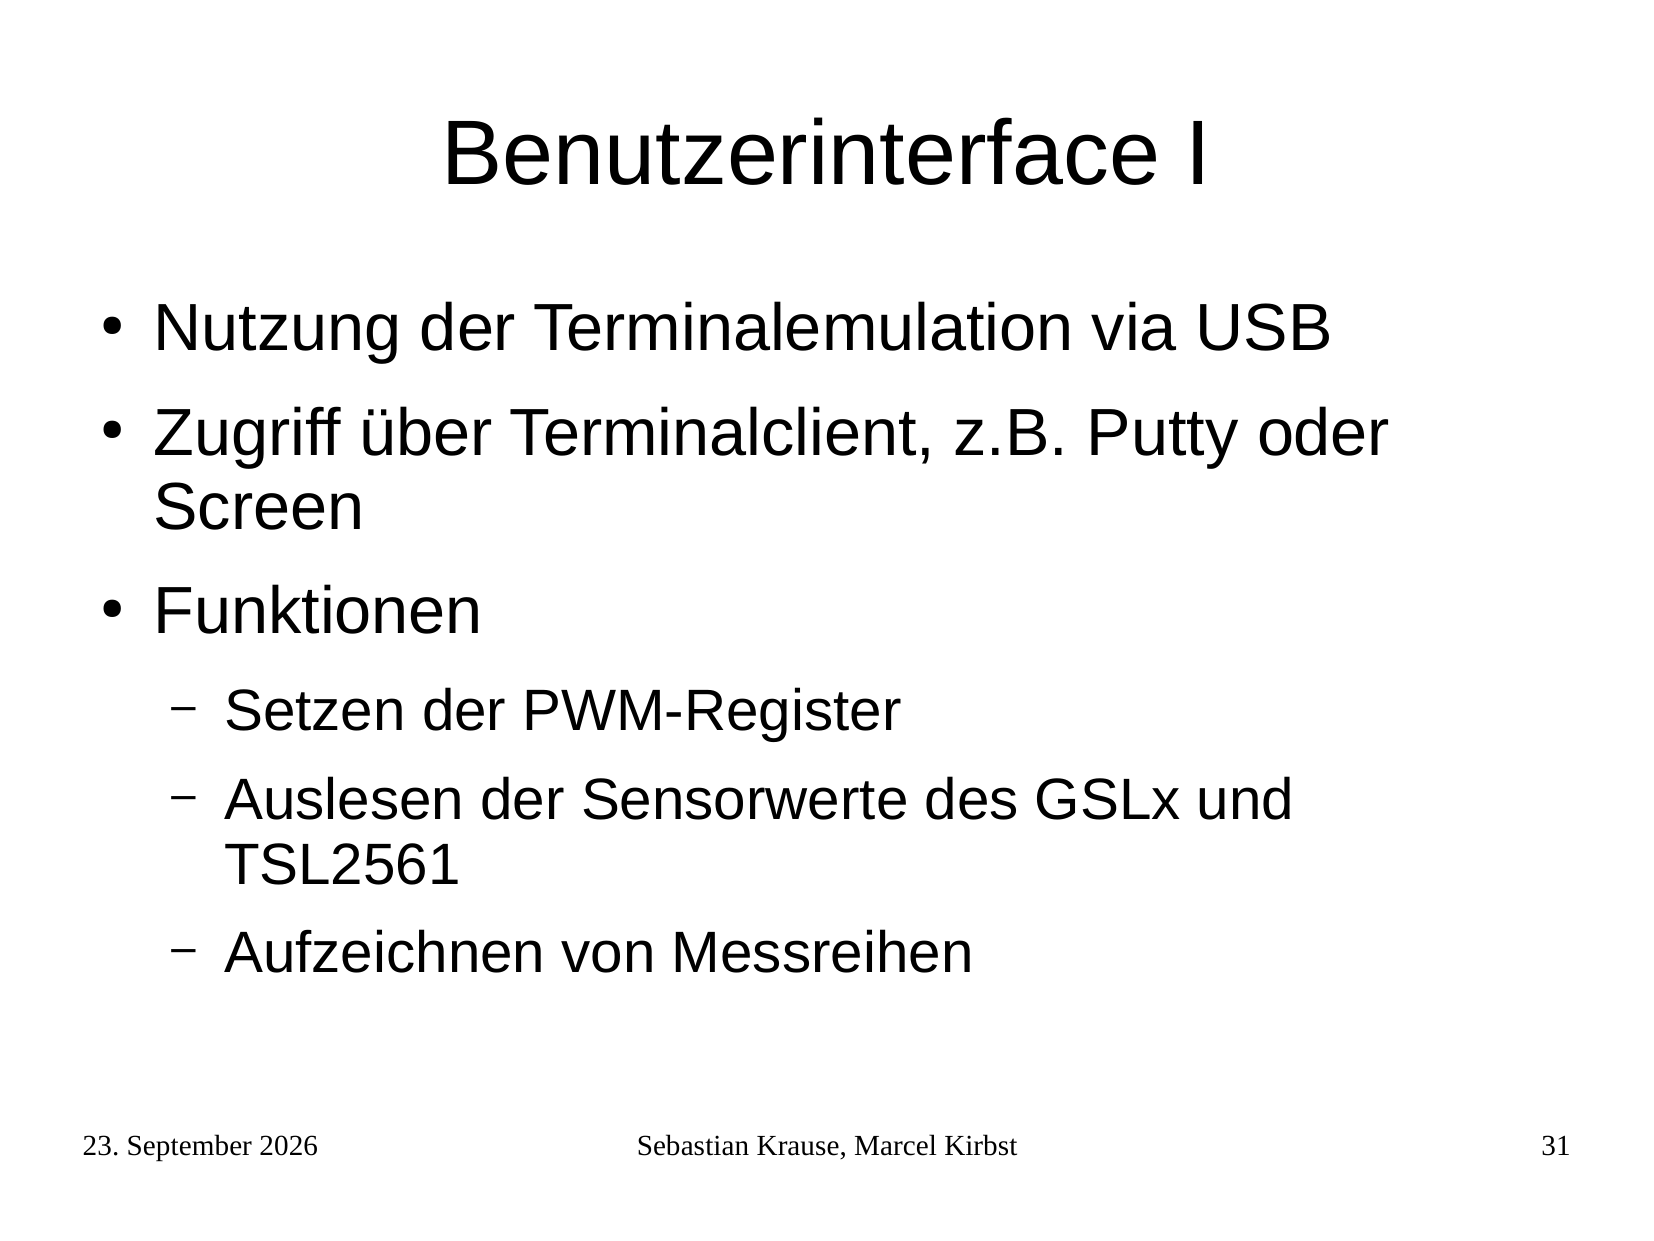

# Benutzerinterface I
Nutzung der Terminalemulation via USB
Zugriff über Terminalclient, z.B. Putty oder Screen
Funktionen
Setzen der PWM-Register
Auslesen der Sensorwerte des GSLx und TSL2561
Aufzeichnen von Messreihen
Sebastian Krause, Marcel Kirbst
31